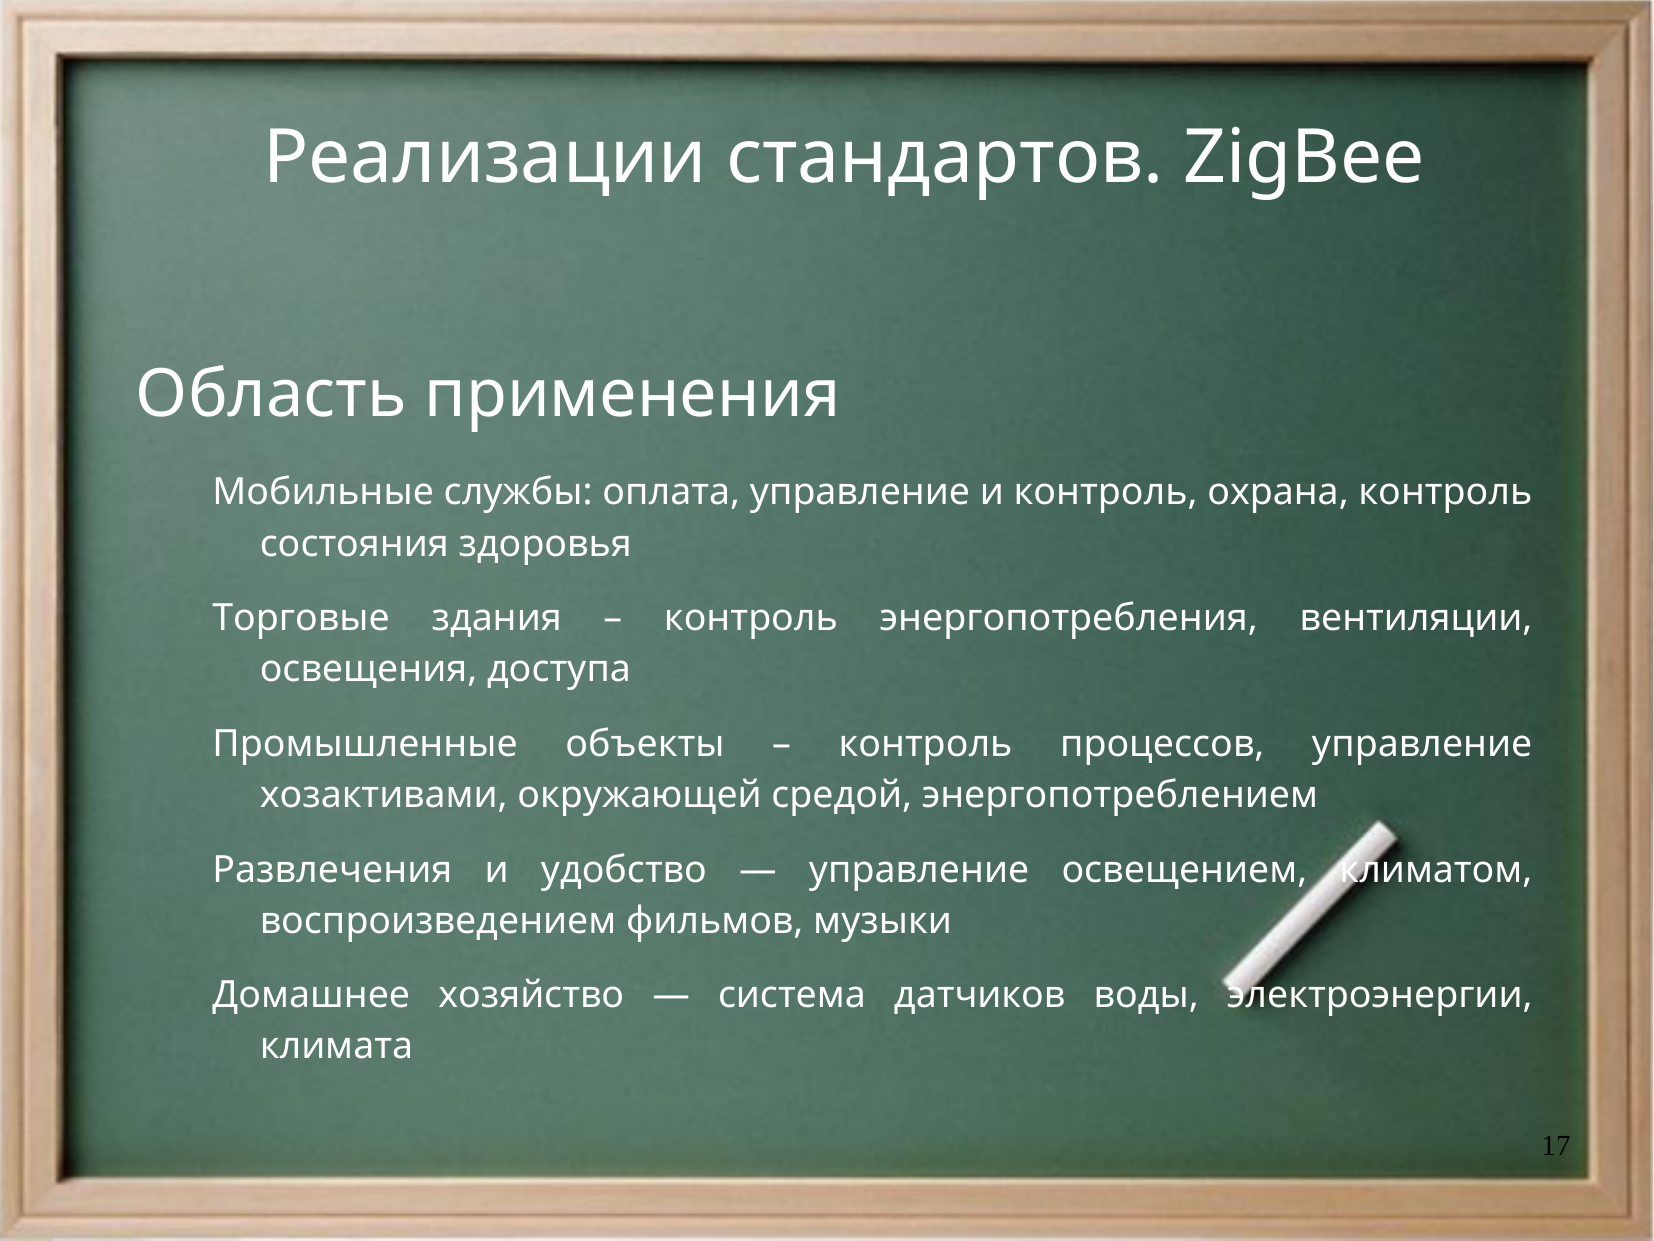

# Реализации стандартов. ZigBee
Область применения
Мобильные службы: оплата, управление и контроль, охрана, контроль состояния здоровья
Торговые здания – контроль энергопотребления, вентиляции, освещения, доступа
Промышленные объекты – контроль процессов, управление хозактивами, окружающей средой, энергопотреблением
Развлечения и удобство — управление освещением, климатом, воспроизведением фильмов, музыки
Домашнее хозяйство — система датчиков воды, электроэнергии, климата
17